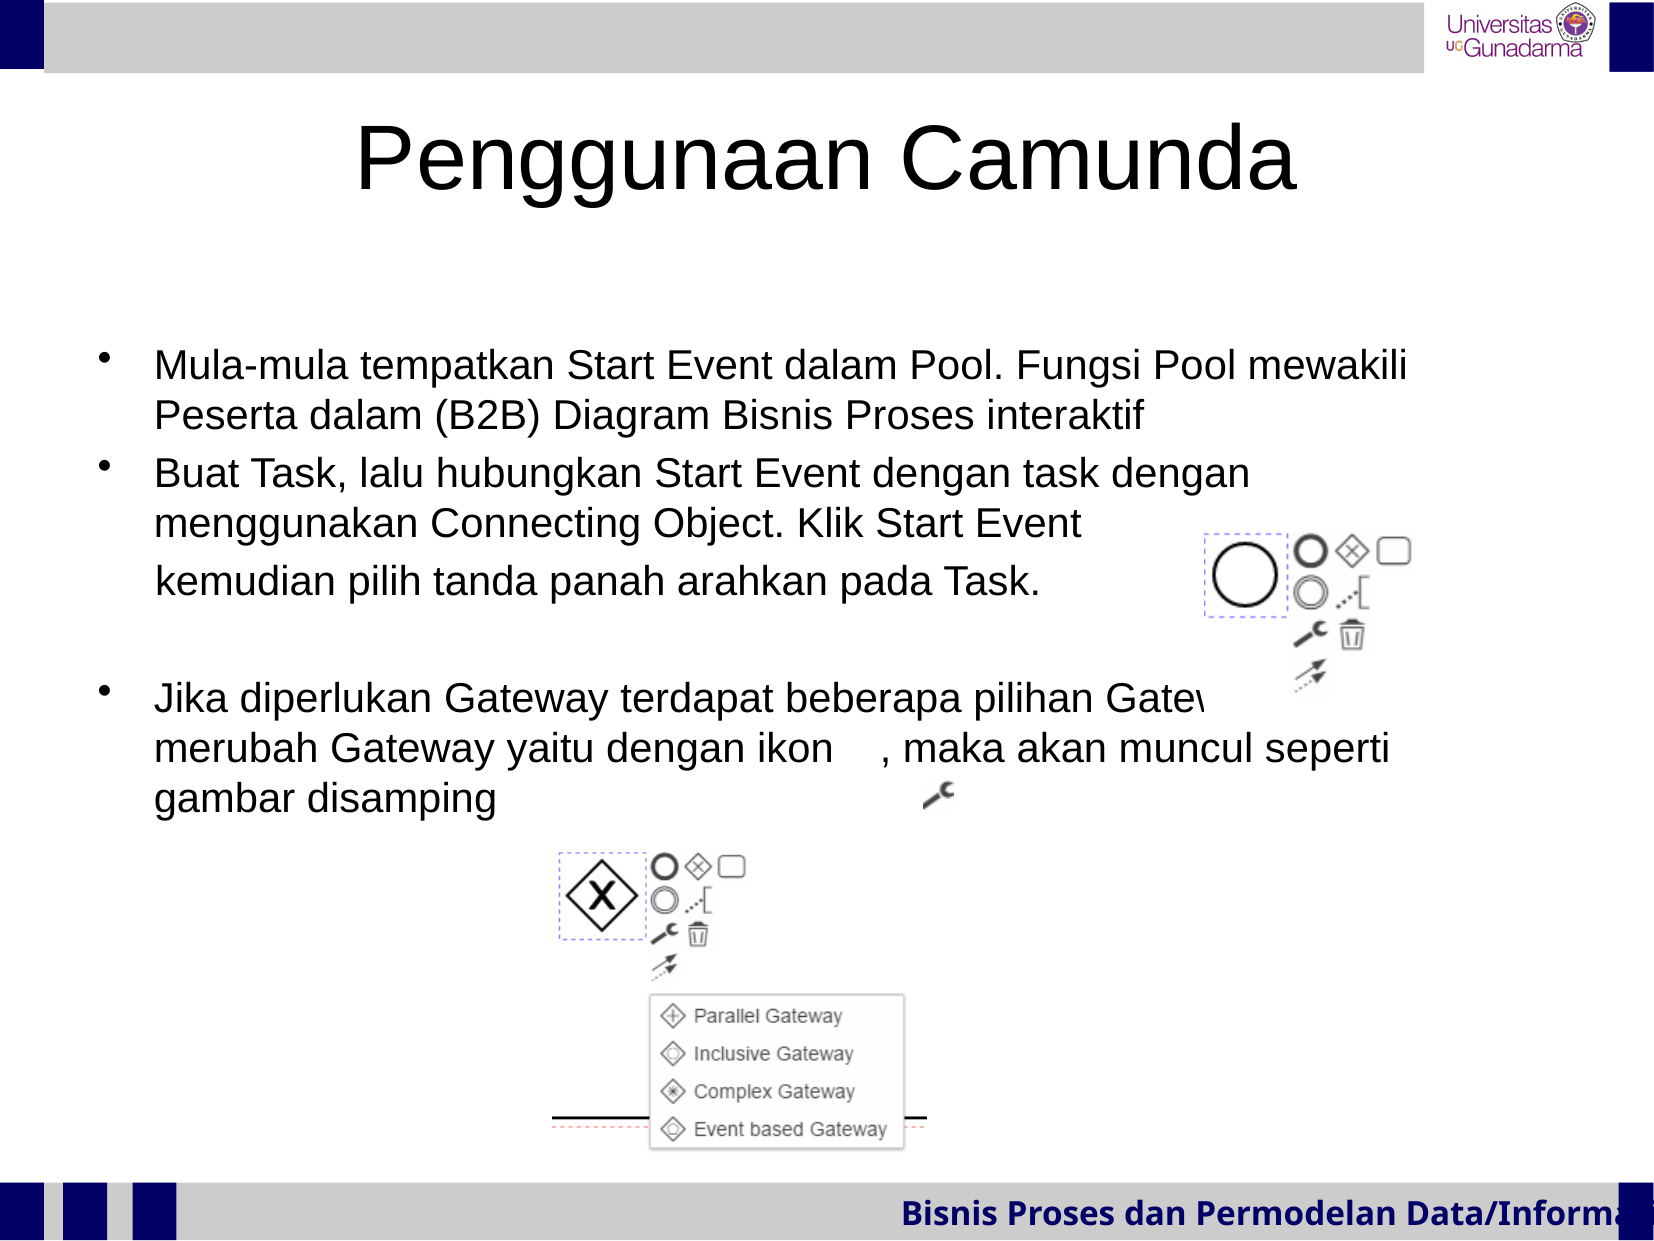

# Penggunaan Camunda
Mula-mula tempatkan Start Event dalam Pool. Fungsi Pool mewakili Peserta dalam (B2B) Diagram Bisnis Proses interaktif
Buat Task, lalu hubungkan Start Event dengan task dengan menggunakan Connecting Object. Klik Start Event
 kemudian pilih tanda panah arahkan pada Task.
Jika diperlukan Gateway terdapat beberapa pilihan Gateway, cara merubah Gateway yaitu dengan ikon , maka akan muncul seperti gambar disamping